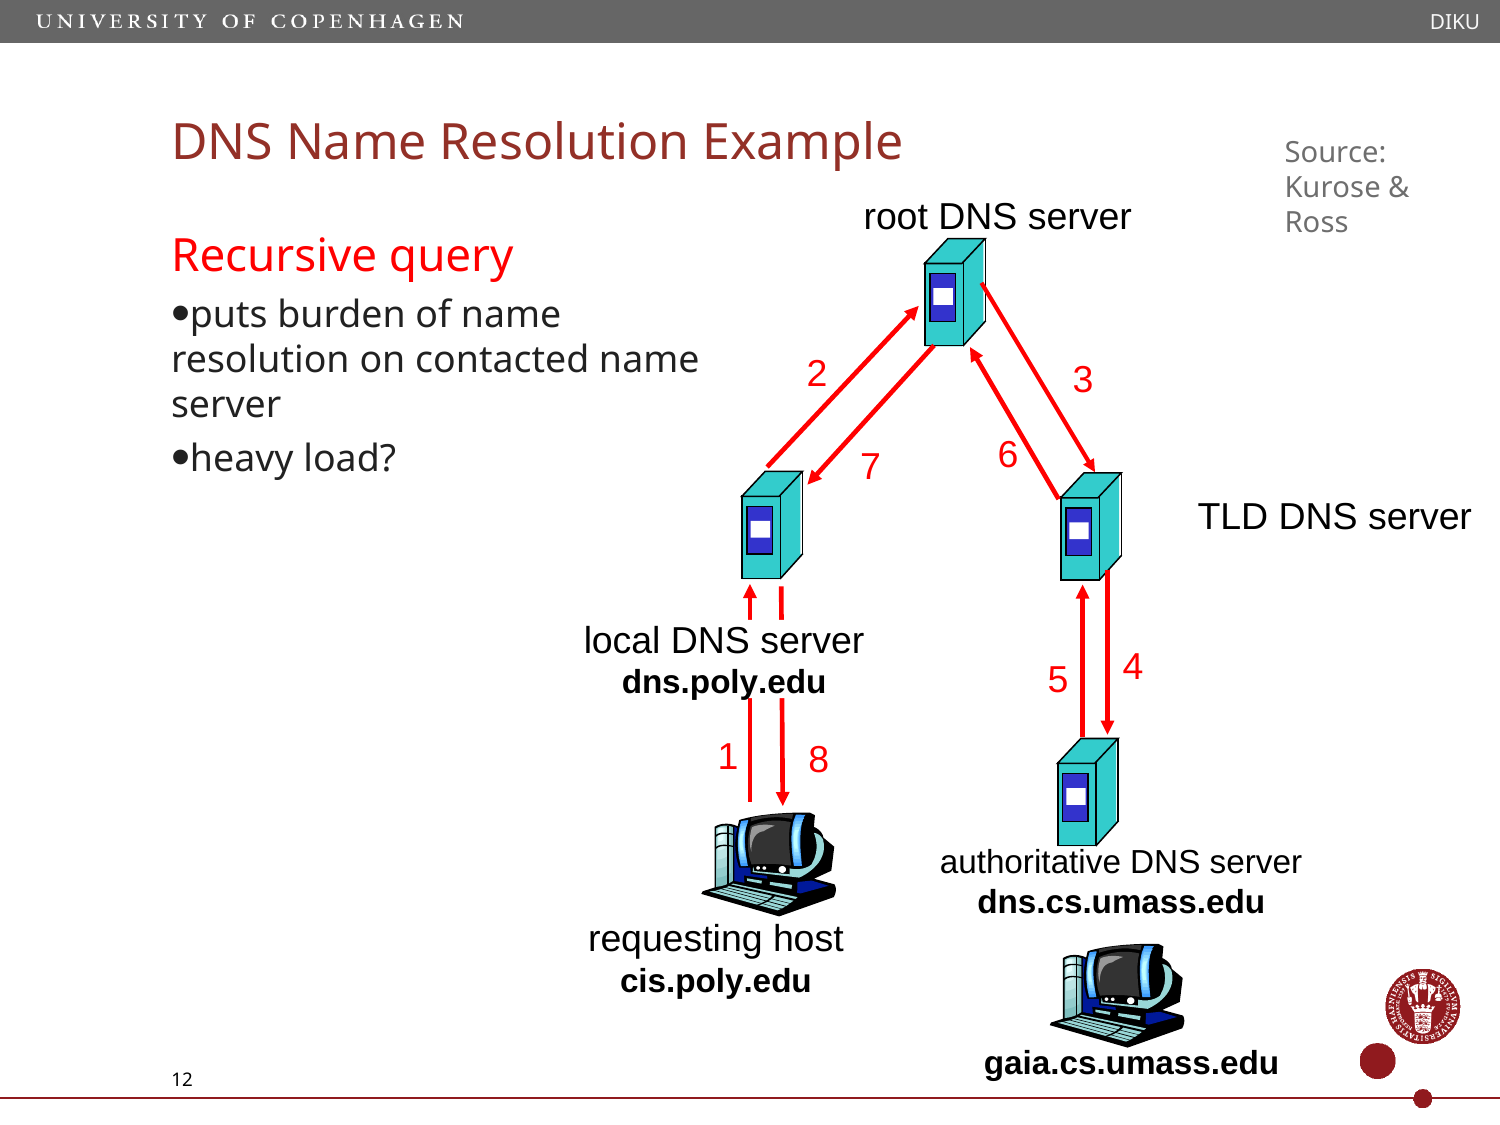

DIKU
# DNS Name Resolution Example
Source: Kurose & Ross
root DNS server
2
3
6
7
TLD DNS server
local DNS server
dns.poly.edu
4
5
1
8
authoritative DNS server
dns.cs.umass.edu
requesting host
cis.poly.edu
gaia.cs.umass.edu
Recursive query
puts burden of name resolution on contacted name server
heavy load?